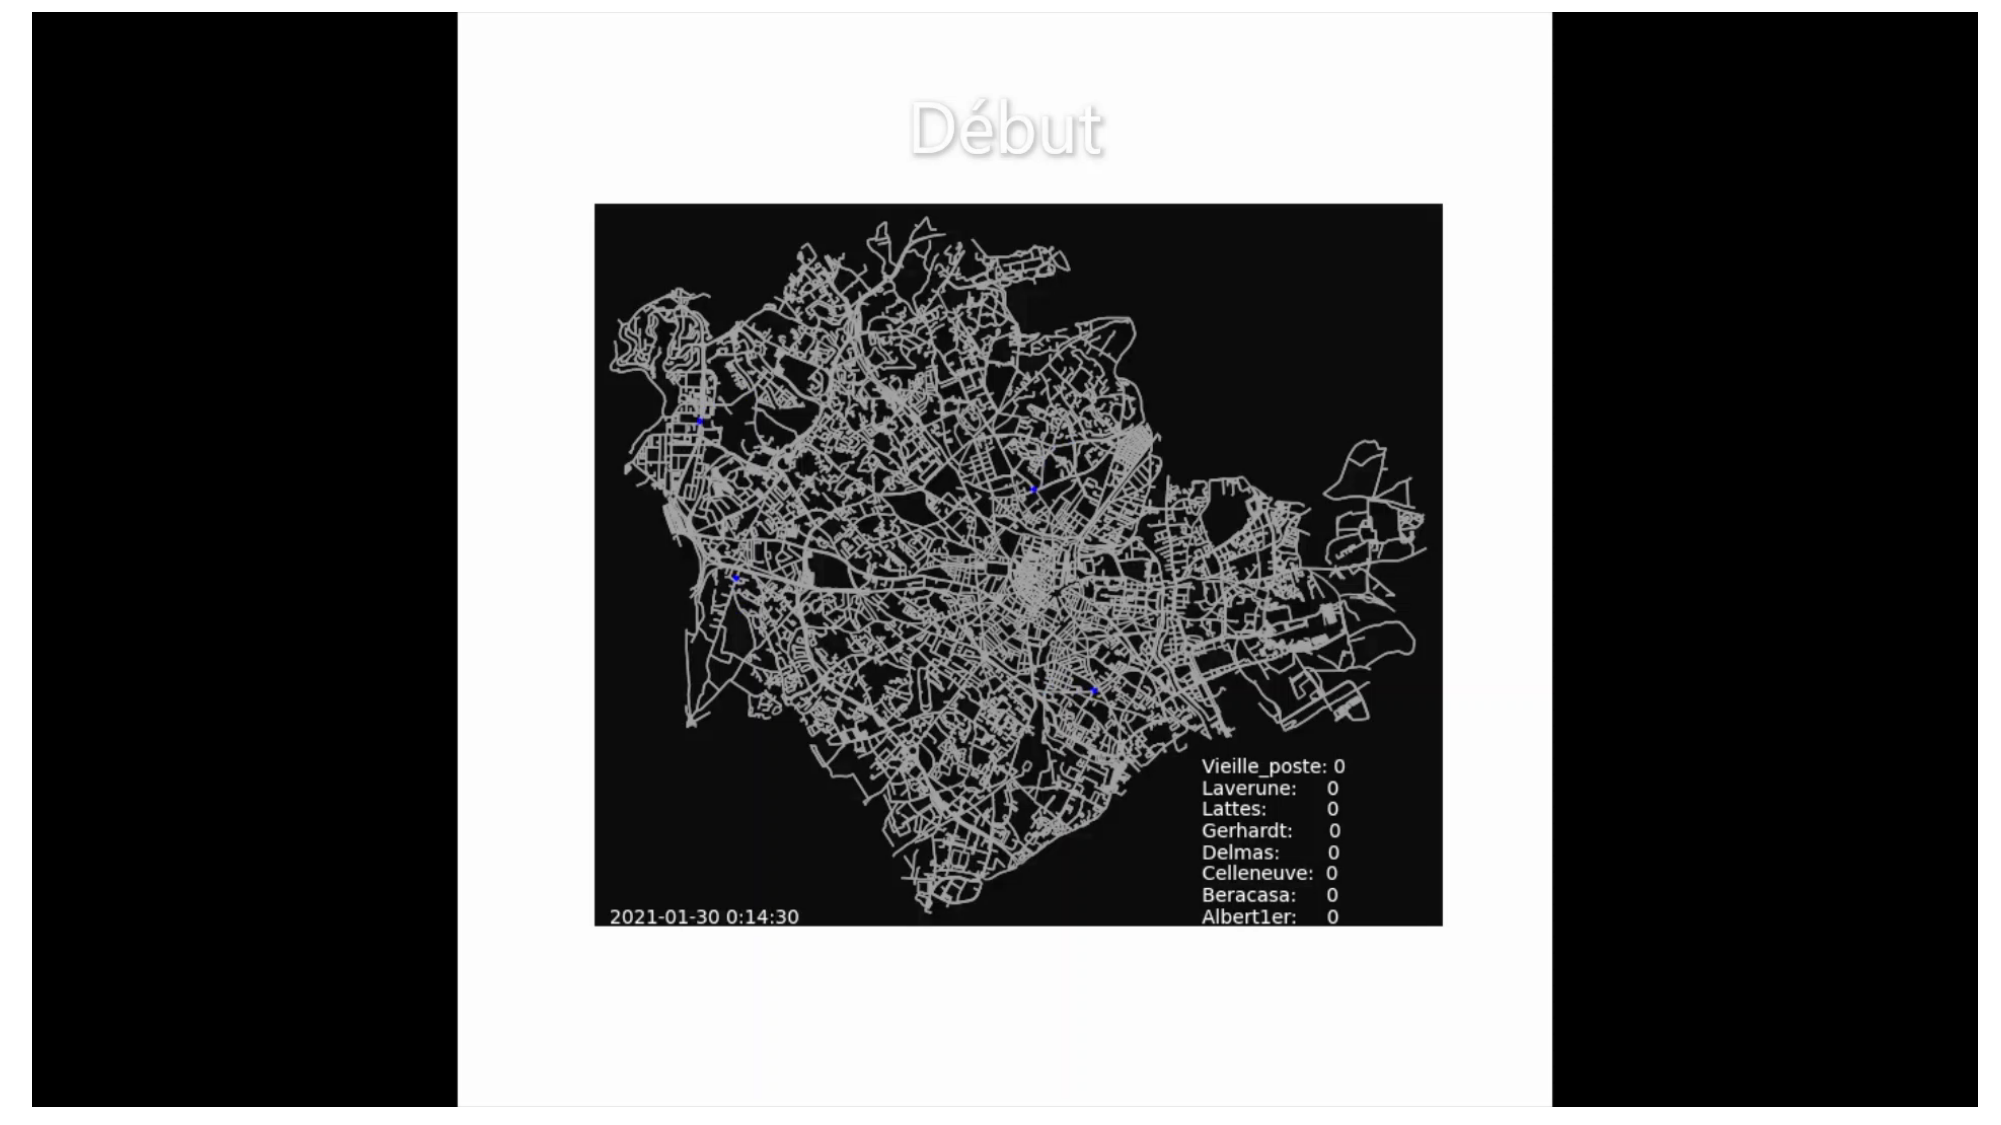

# Présentation du package
Mettre video 